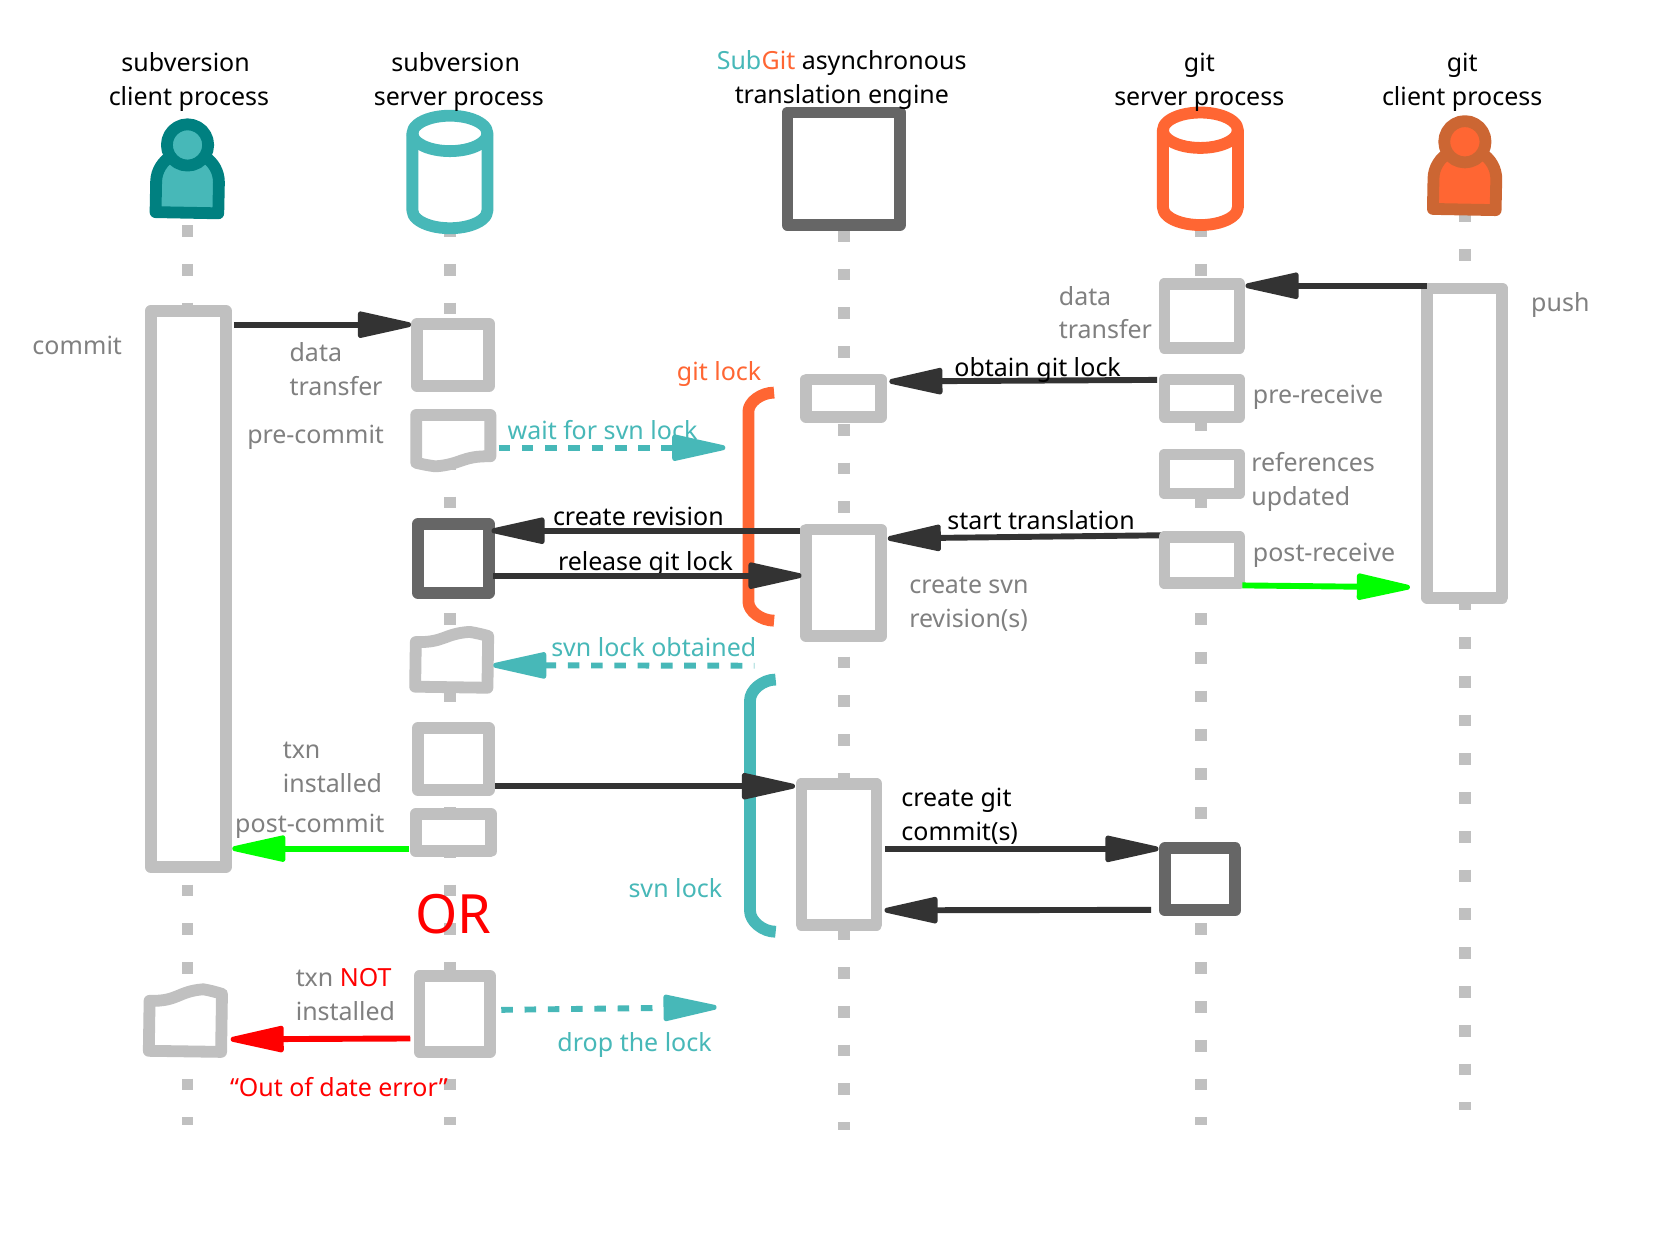

SubGit asynchronous
translation engine
subversion
client process
subversion
server process
git
server process
git
client process
data
transfer
push
commit
data
transfer
obtain git lock
git lock
pre-receive
wait for svn lock
pre-commit
references
updated
create revision
start translation
post-receive
release git lock
create svn
revision(s)
svn lock obtained
txn
installed
create git
commit(s)
post-commit
svn lock
OR
txn NOT
installed
drop the lock
“Out of date error”